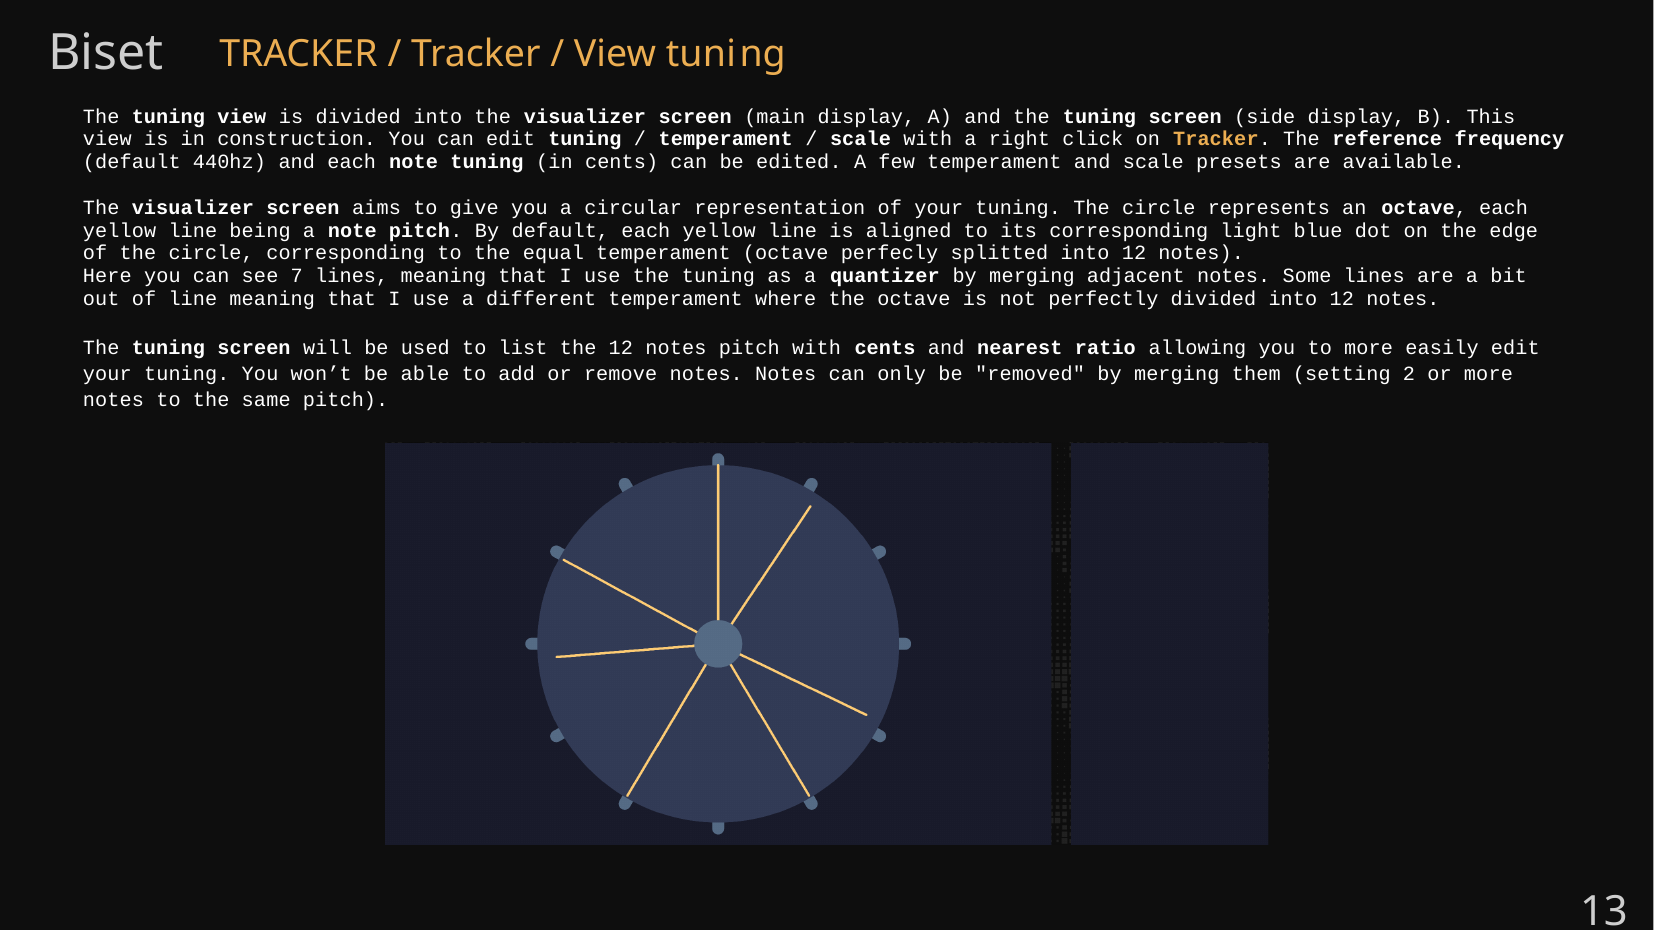

# Biset
TRACKER / Tracker / View tuning
The tuning view is divided into the visualizer screen (main display, A) and the tuning screen (side display, B). This view is in construction. You can edit tuning / temperament / scale with a right click on Tracker. The reference frequency (default 440hz) and each note tuning (in cents) can be edited. A few temperament and scale presets are available.
The visualizer screen aims to give you a circular representation of your tuning. The circle represents an octave, each yellow line being a note pitch. By default, each yellow line is aligned to its corresponding light blue dot on the edge of the circle, corresponding to the equal temperament (octave perfecly splitted into 12 notes).
Here you can see 7 lines, meaning that I use the tuning as a quantizer by merging adjacent notes. Some lines are a bit out of line meaning that I use a different temperament where the octave is not perfectly divided into 12 notes.
The tuning screen will be used to list the 12 notes pitch with cents and nearest ratio allowing you to more easily edit your tuning. You won’t be able to add or remove notes. Notes can only be "removed" by merging them (setting 2 or more notes to the same pitch).
13